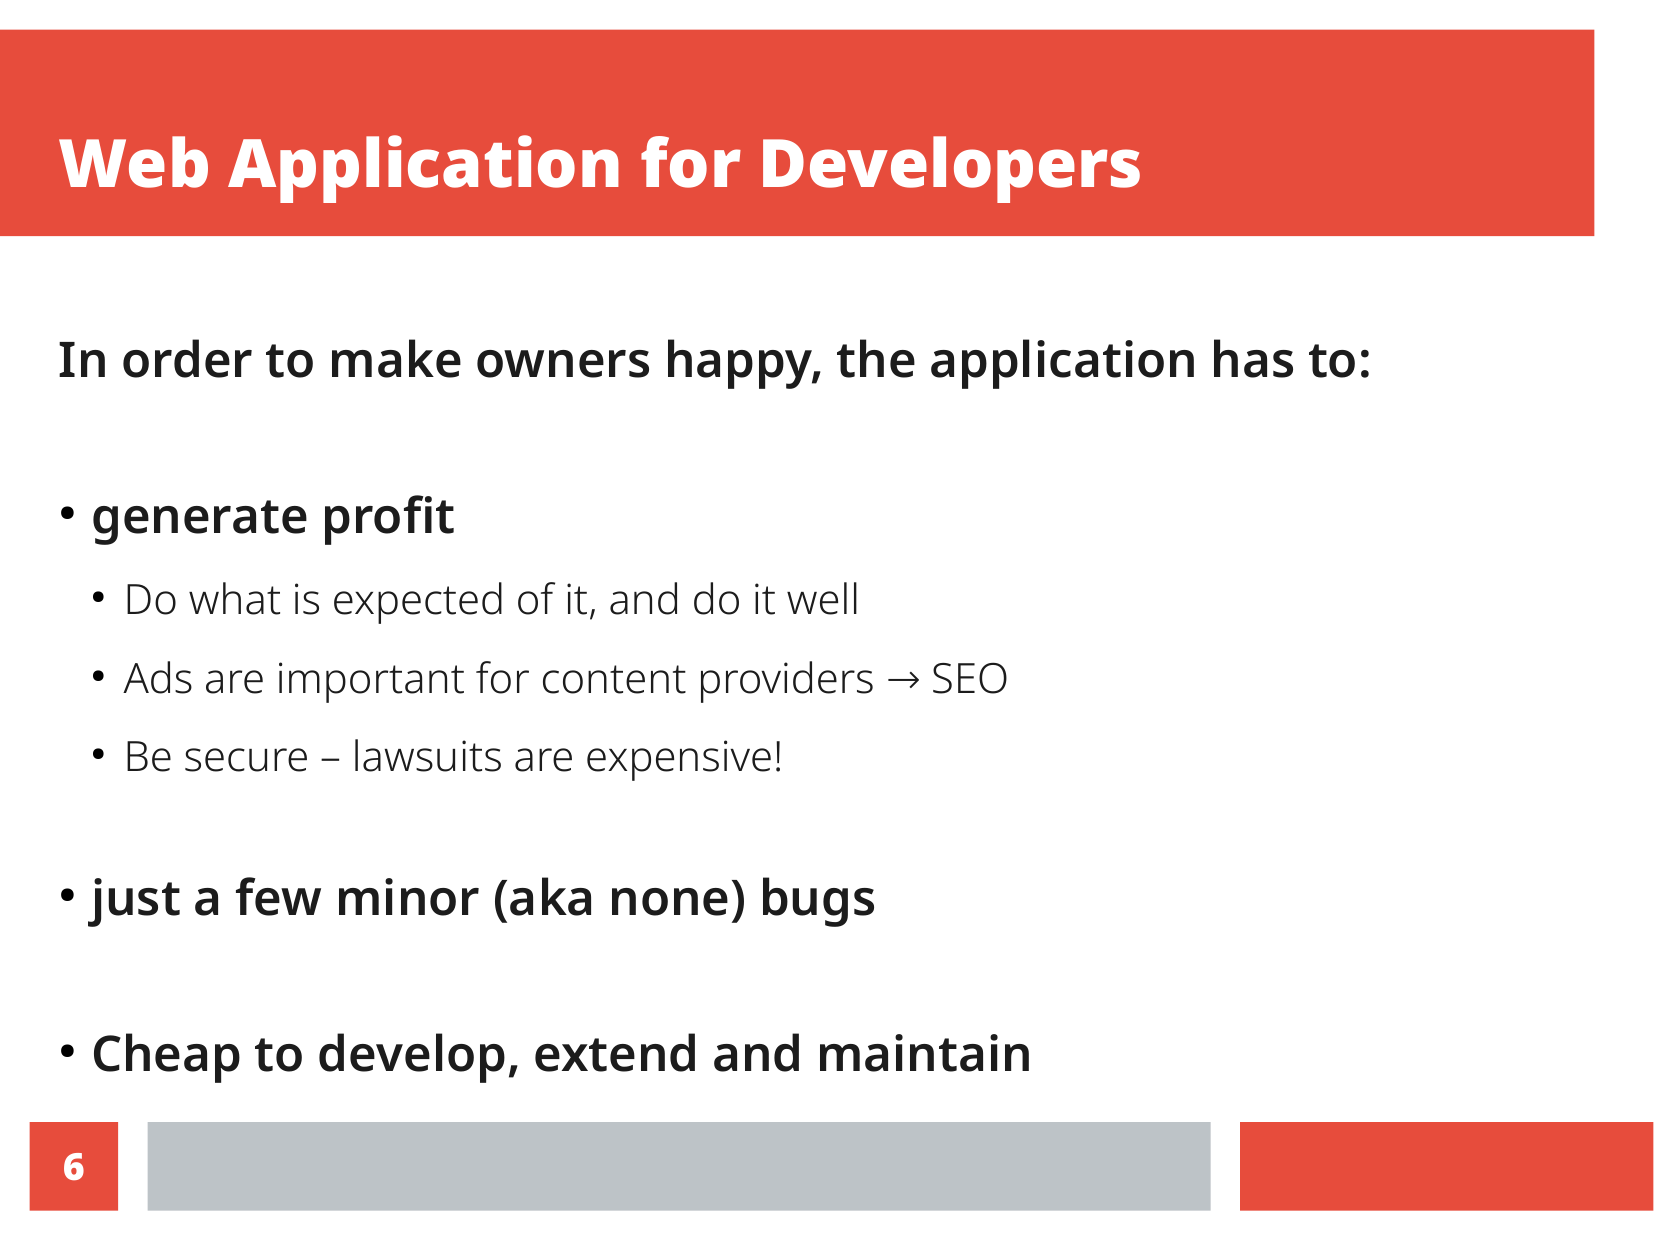

# Web Application for Developers
In order to make owners happy, the application has to:
generate profit
Do what is expected of it, and do it well
Ads are important for content providers → SEO
Be secure – lawsuits are expensive!
just a few minor (aka none) bugs
Cheap to develop, extend and maintain
6